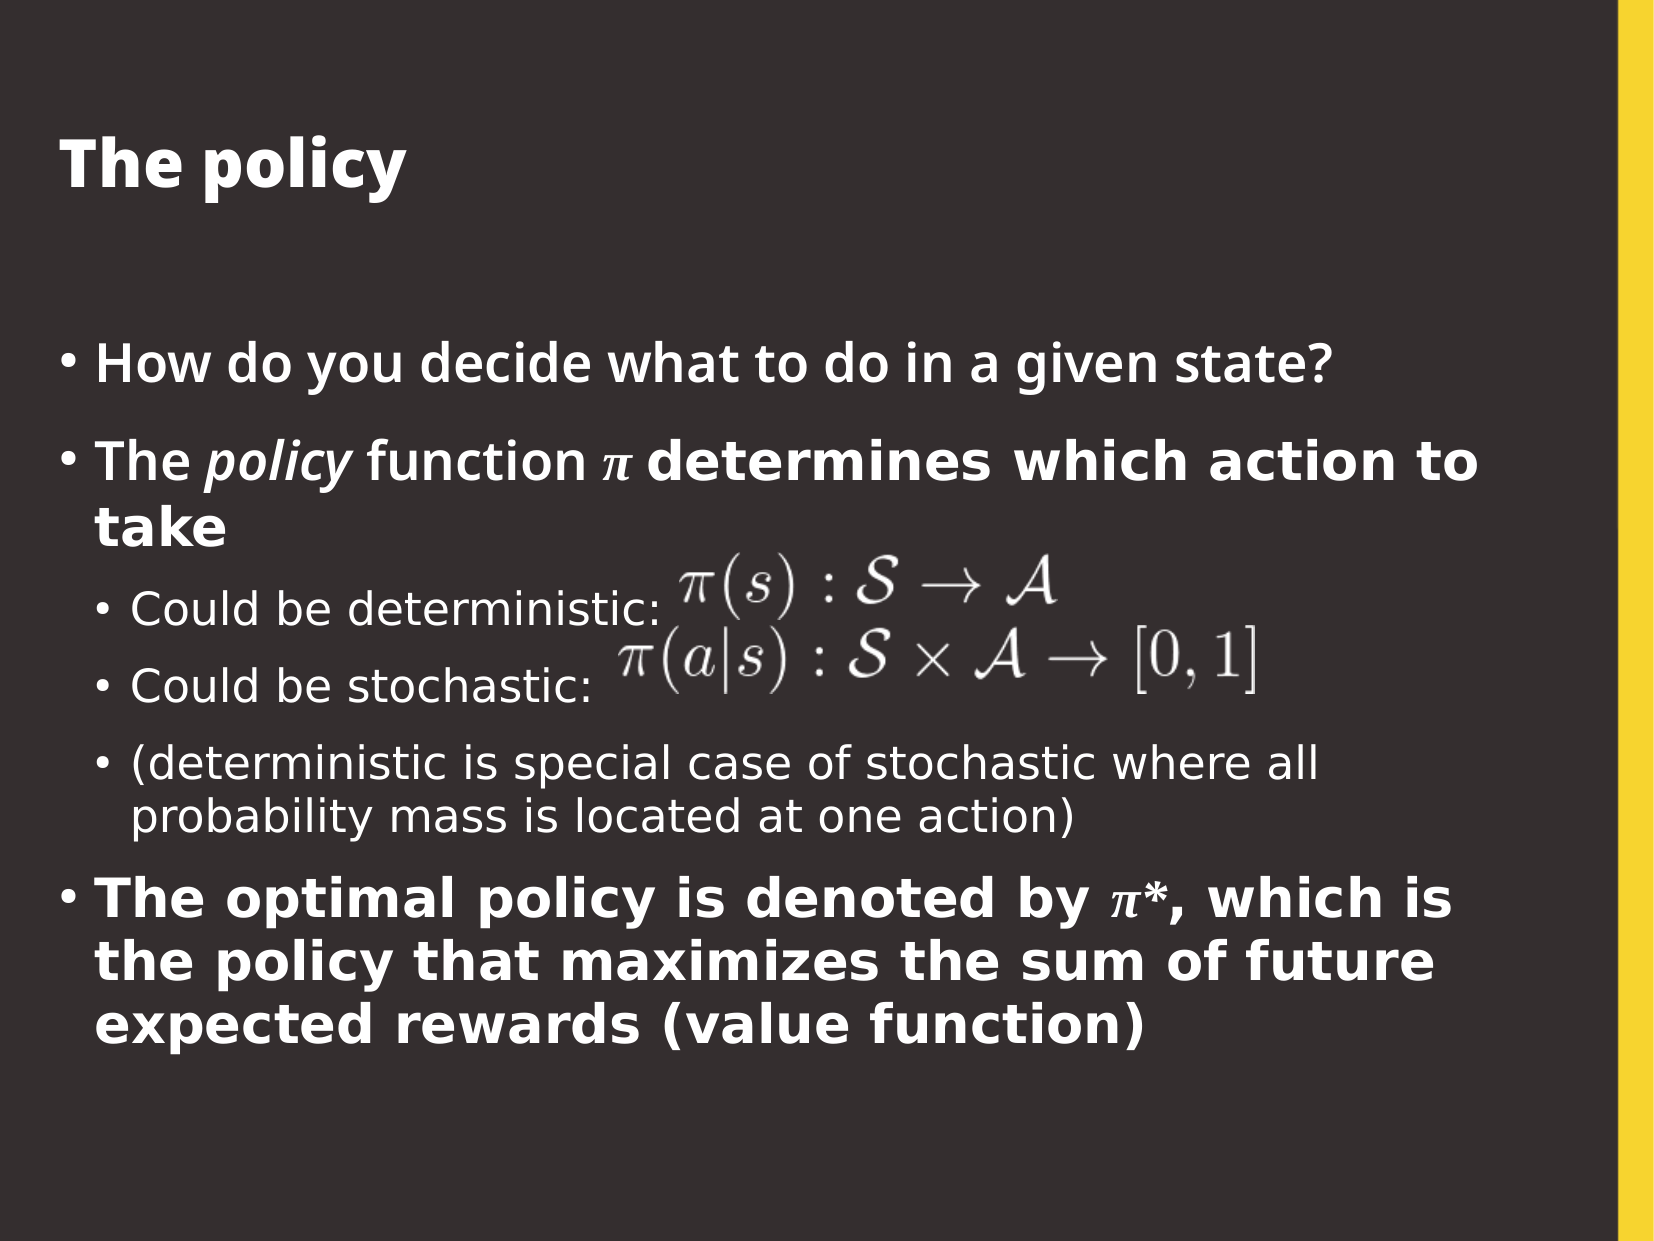

# The policy
How do you decide what to do in a given state?
The policy function π determines which action to take
Could be deterministic:
Could be stochastic:
(deterministic is special case of stochastic where all probability mass is located at one action)
The optimal policy is denoted by π*, which is the policy that maximizes the sum of future expected rewards (value function)